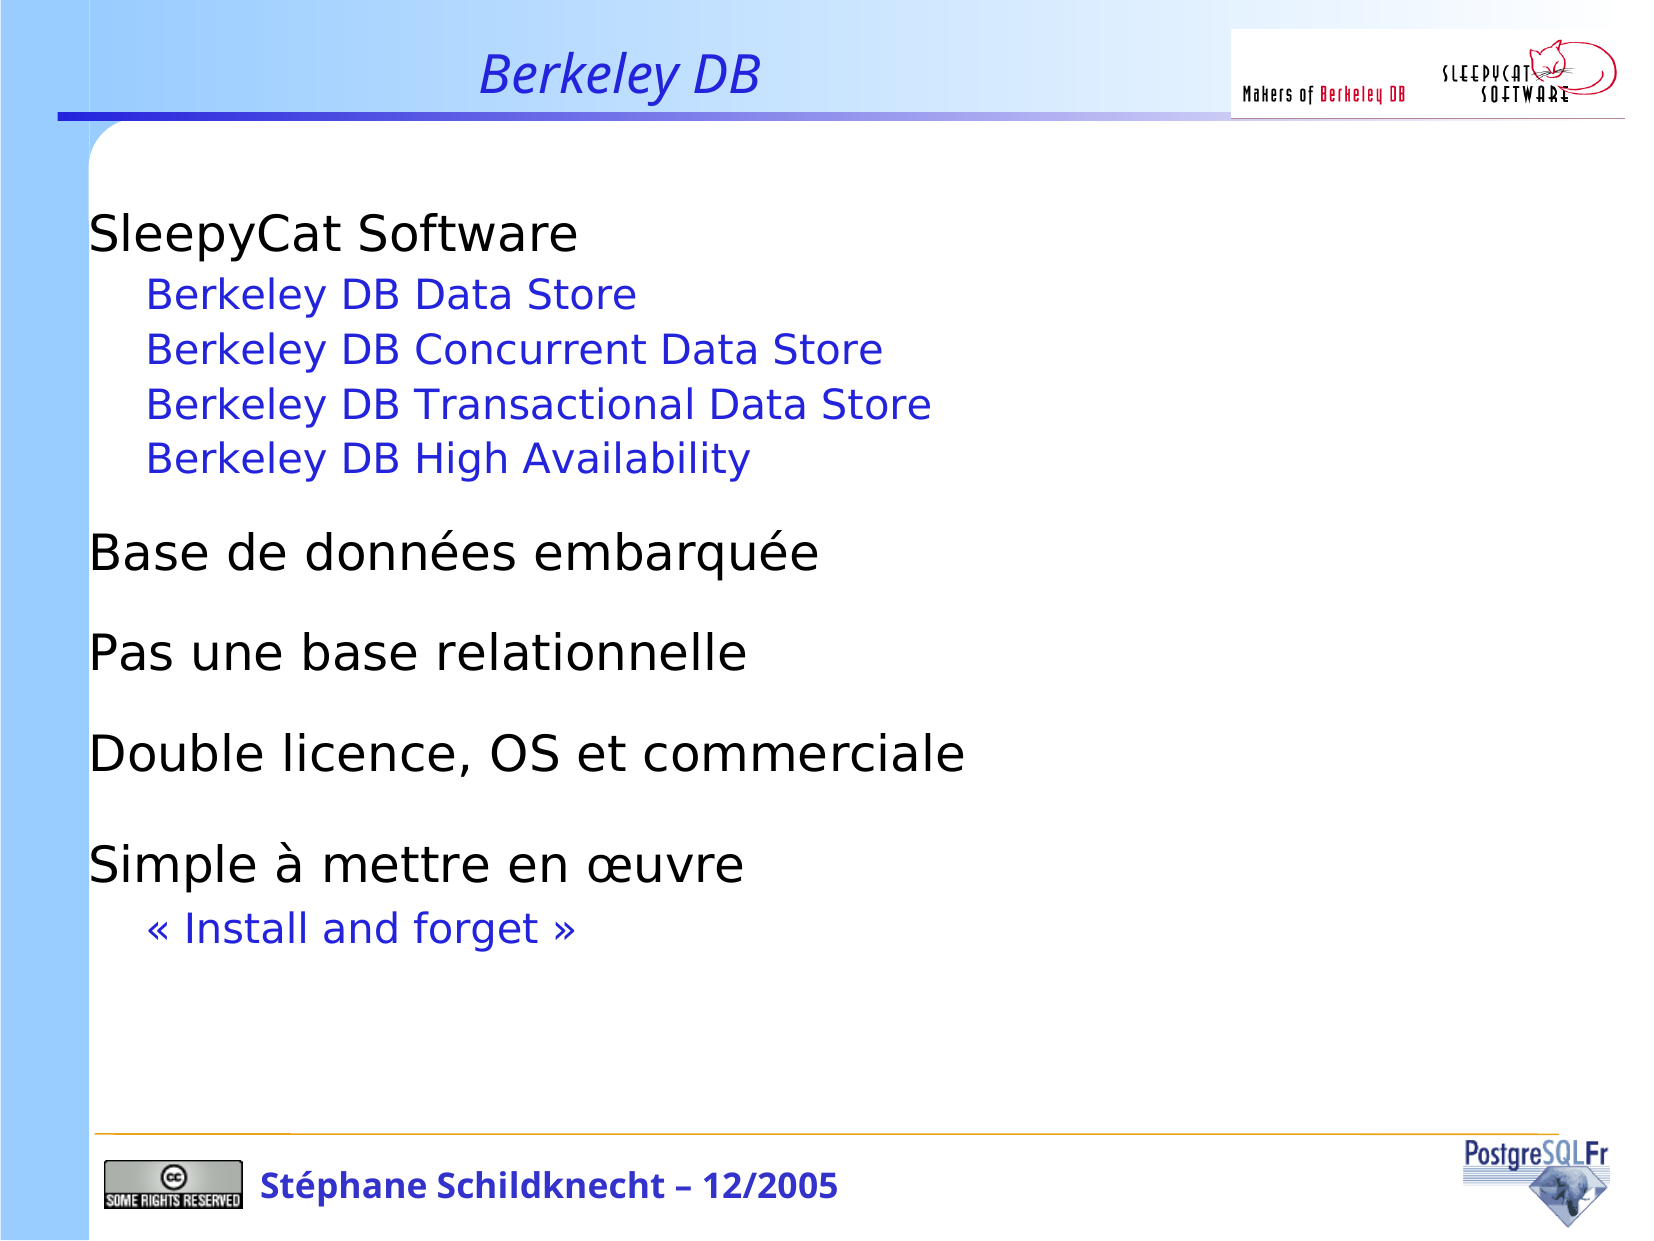

# Berkeley DB
SleepyCat Software
Berkeley DB Data Store
Berkeley DB Concurrent Data Store
Berkeley DB Transactional Data Store
Berkeley DB High Availability
Base de données embarquée
Pas une base relationnelle
Double licence, OS et commerciale
Simple à mettre en œuvre
« Install and forget »